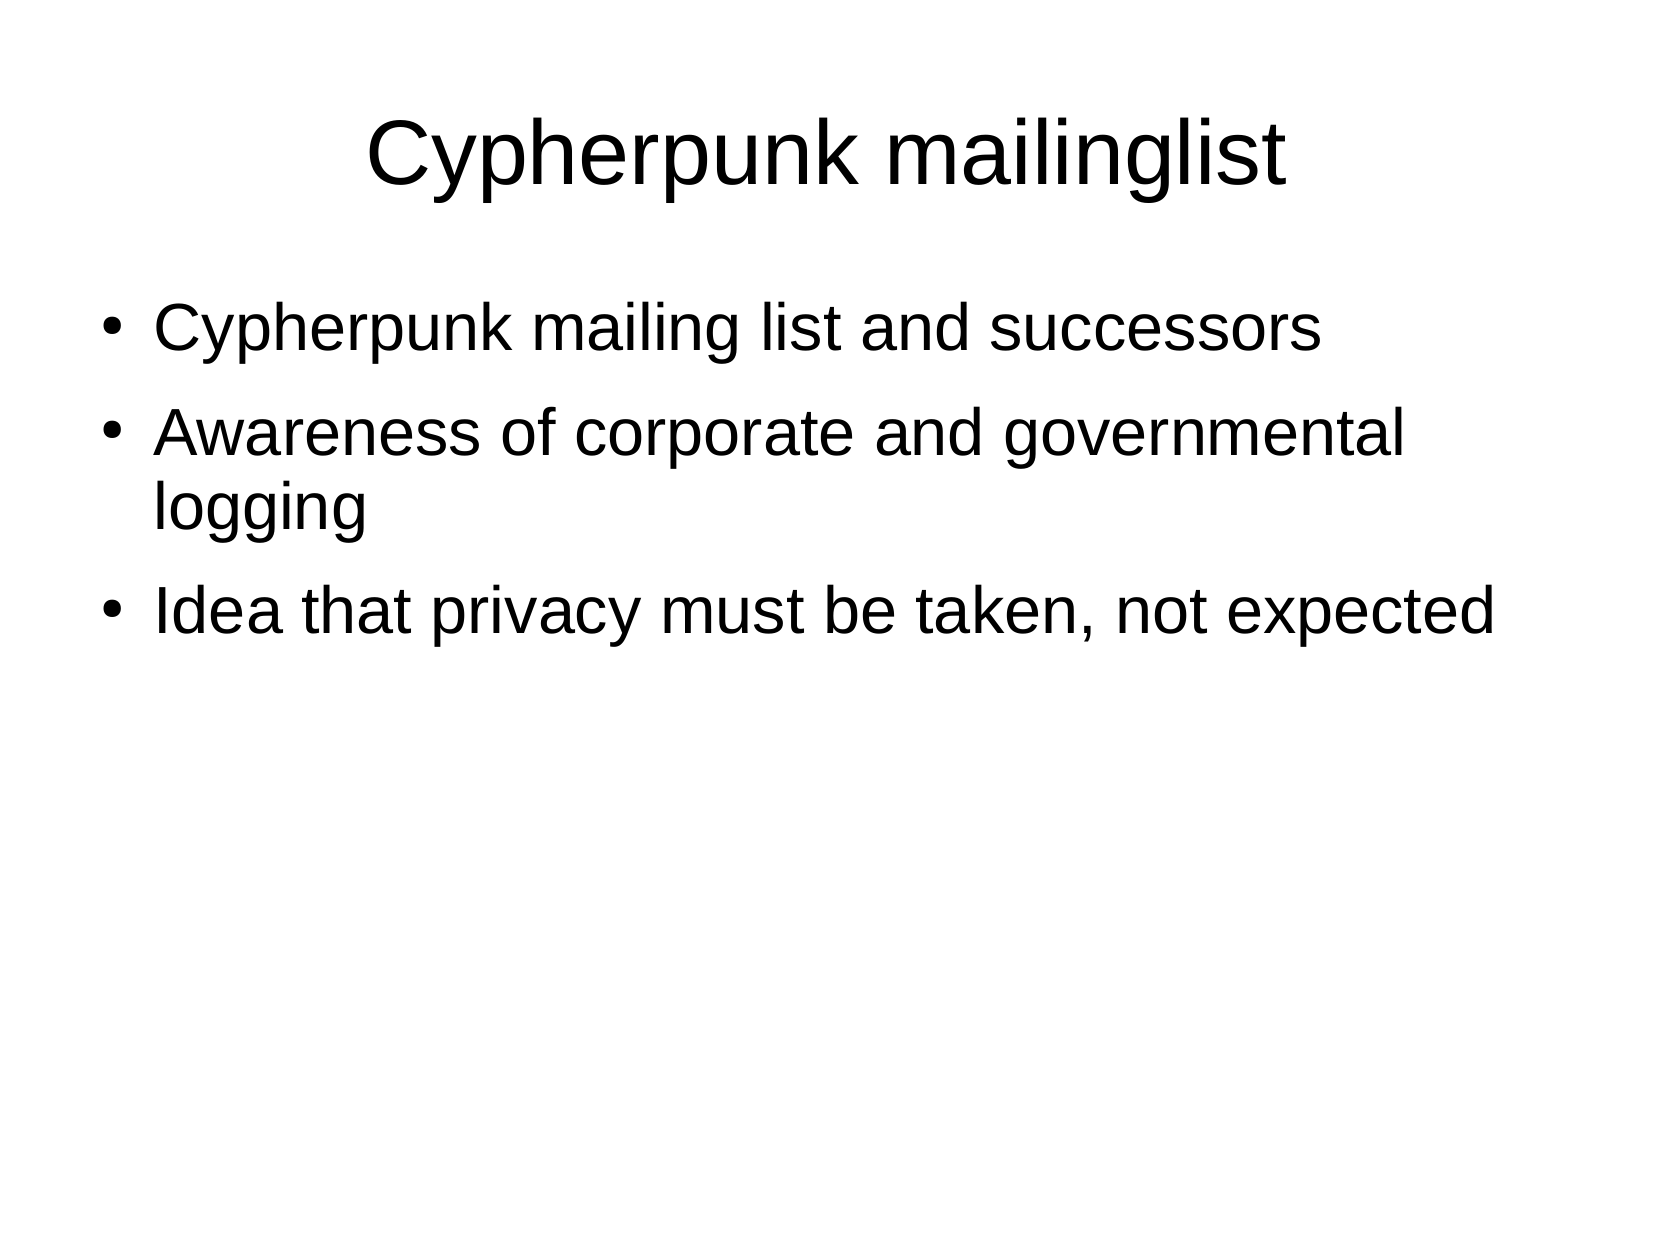

# Cypherpunk mailinglist
Cypherpunk mailing list and successors
Awareness of corporate and governmental logging
Idea that privacy must be taken, not expected